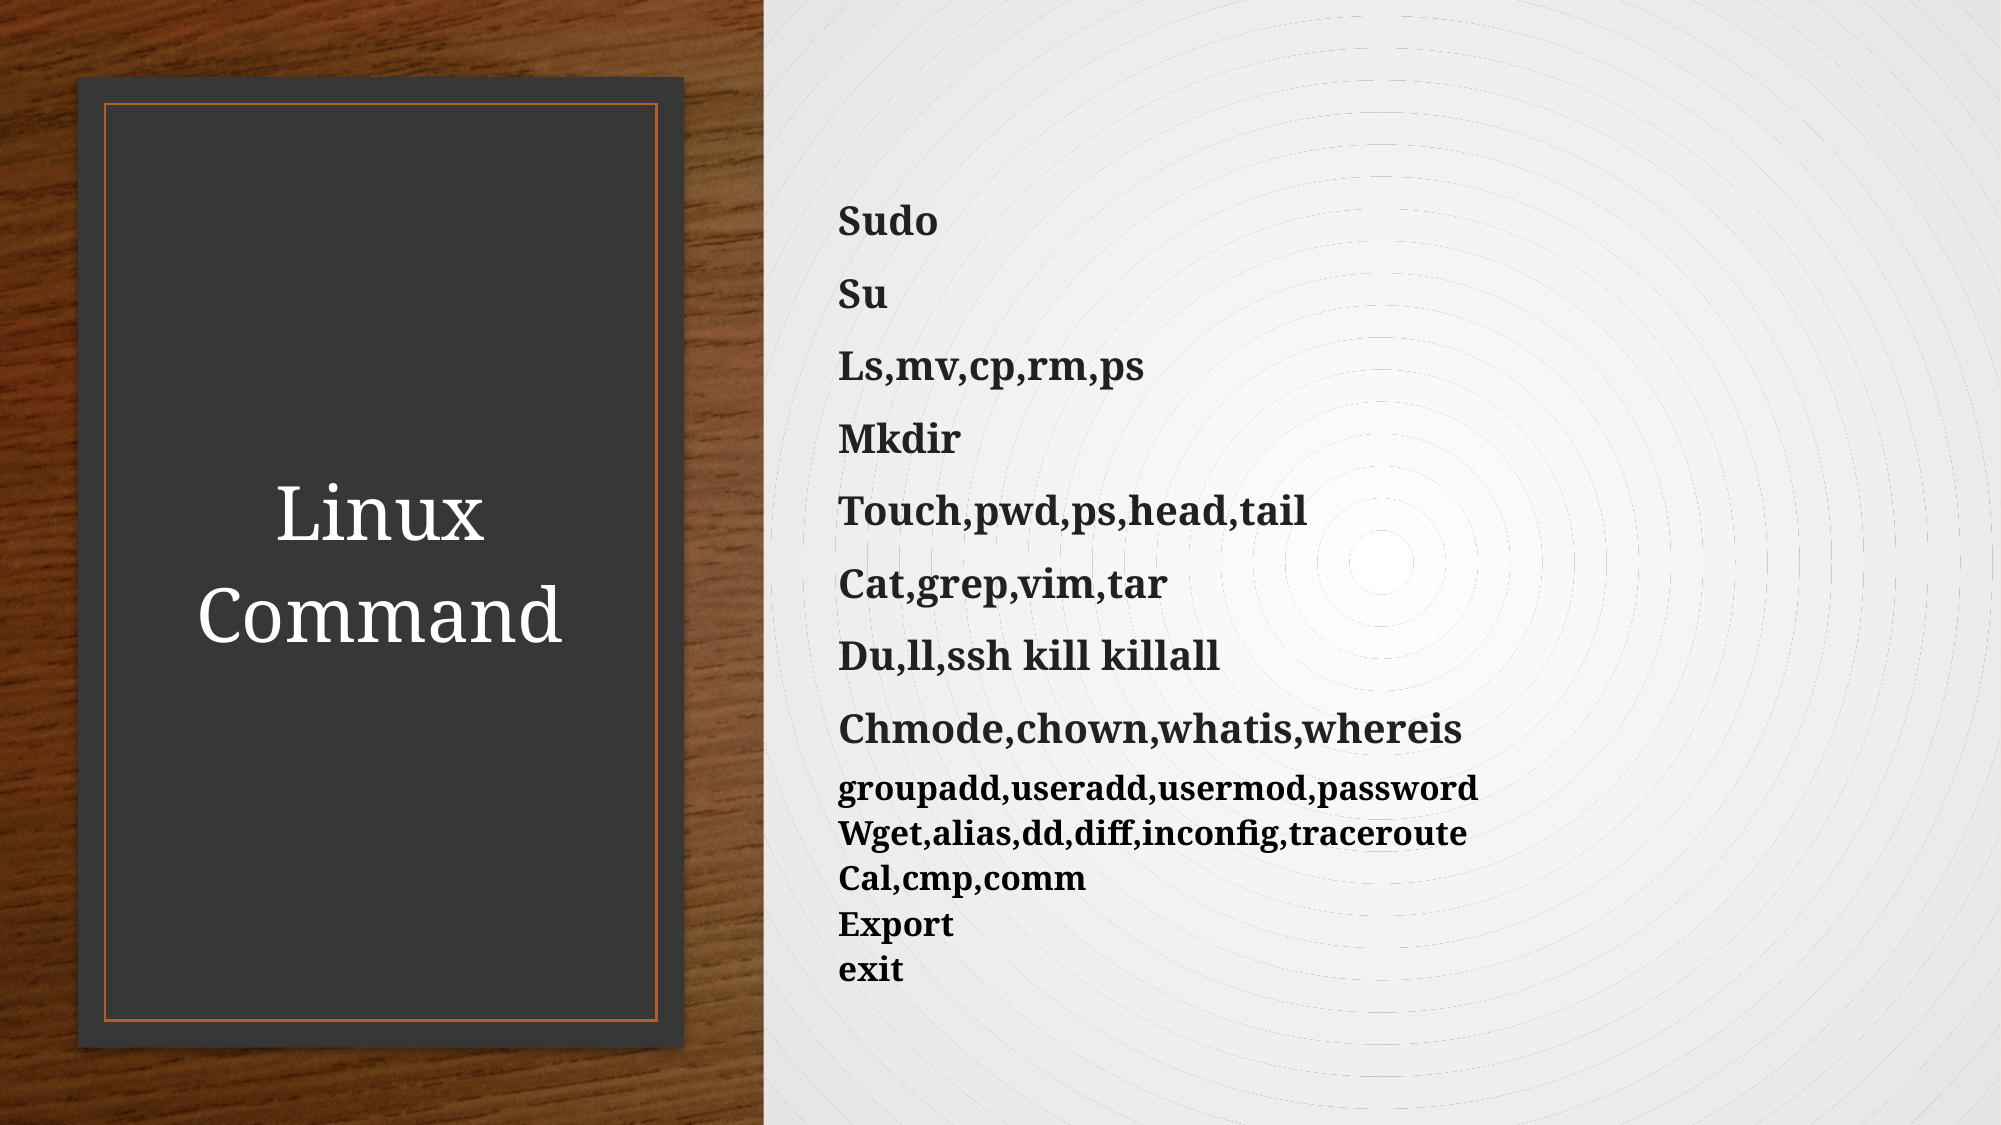

Sudo
Su
Ls,mv,cp,rm,ps
Mkdir
Touch,pwd,ps,head,tail
Cat,grep,vim,tar
Du,ll,ssh kill killall
Chmode,chown,whatis,whereis
groupadd,useradd,usermod,password
Wget,alias,dd,diff,inconfig,traceroute
Cal,cmp,comm
Export
exit
Linux Command